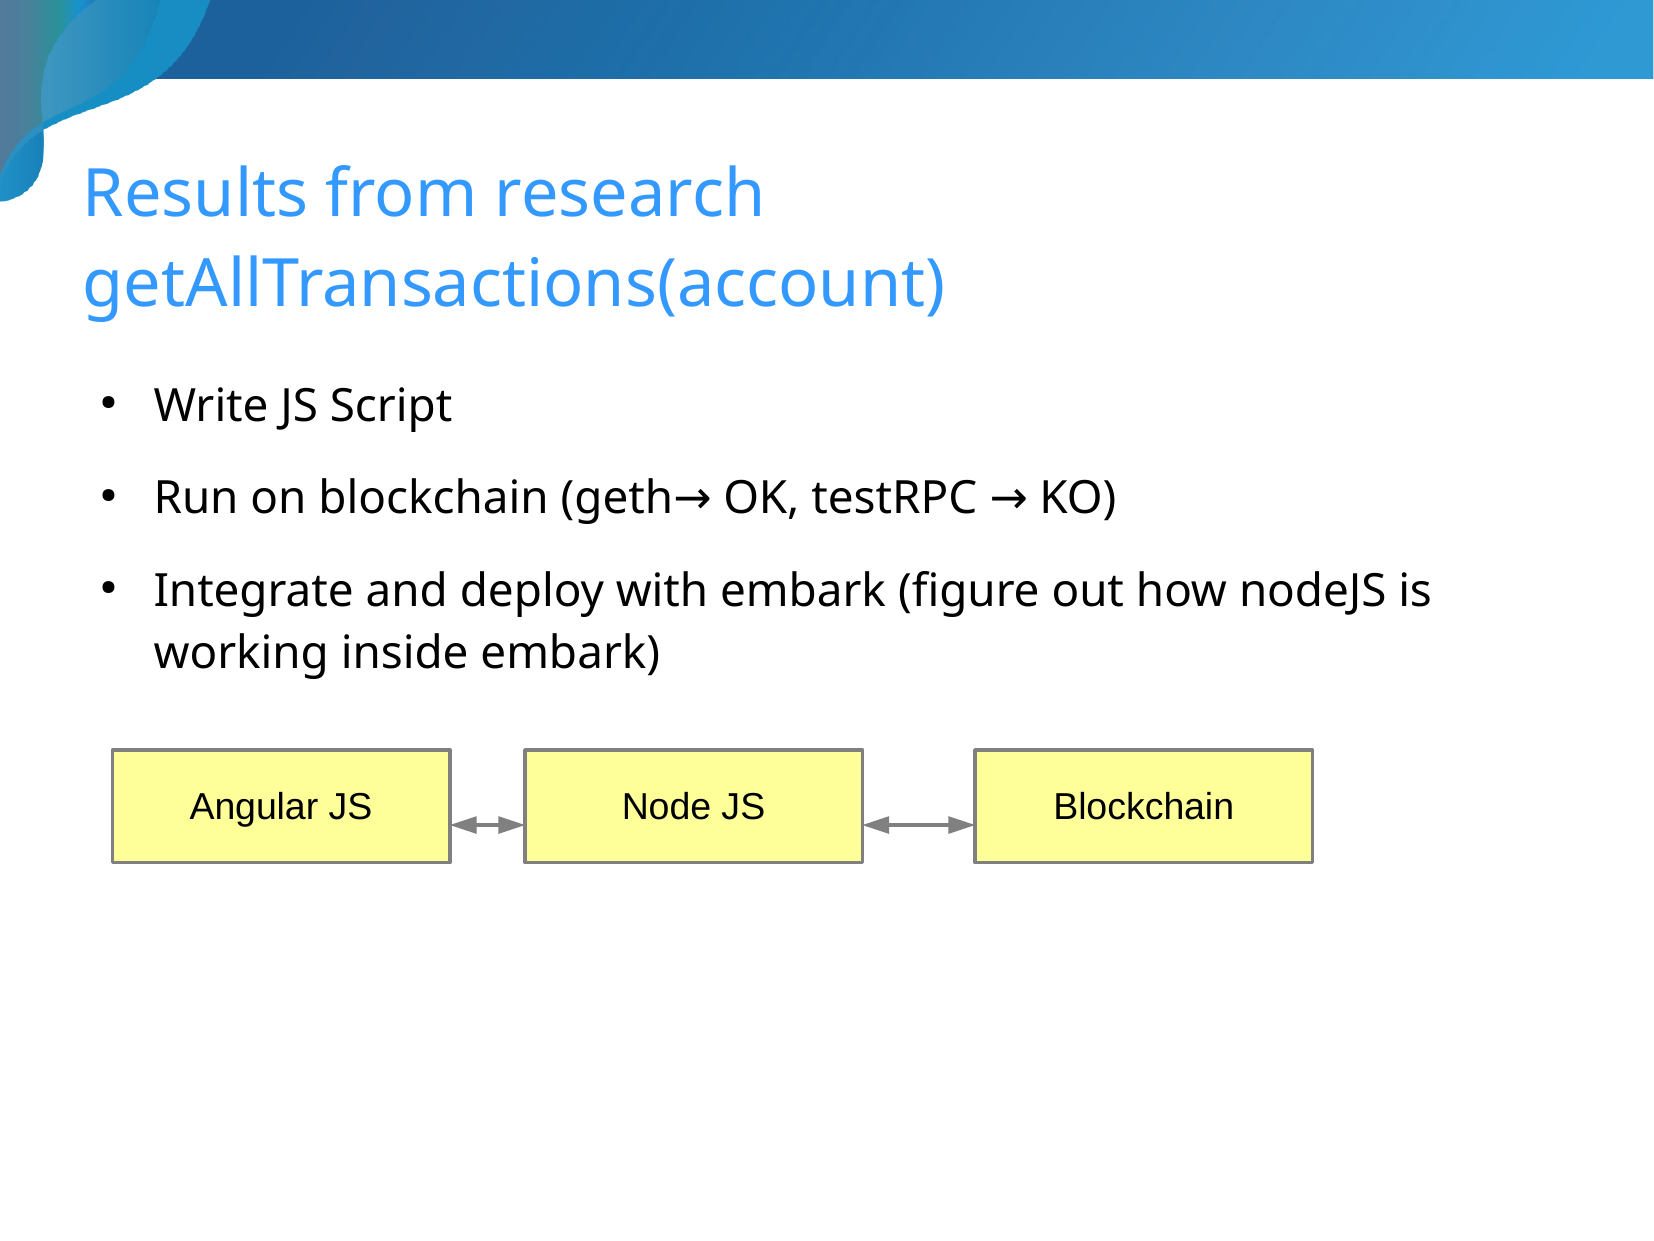

# Results from research getAllTransactions(account)
Write JS Script
Run on blockchain (geth→ OK, testRPC → KO)
Integrate and deploy with embark (figure out how nodeJS is working inside embark)
Angular JS
Node JS
Blockchain